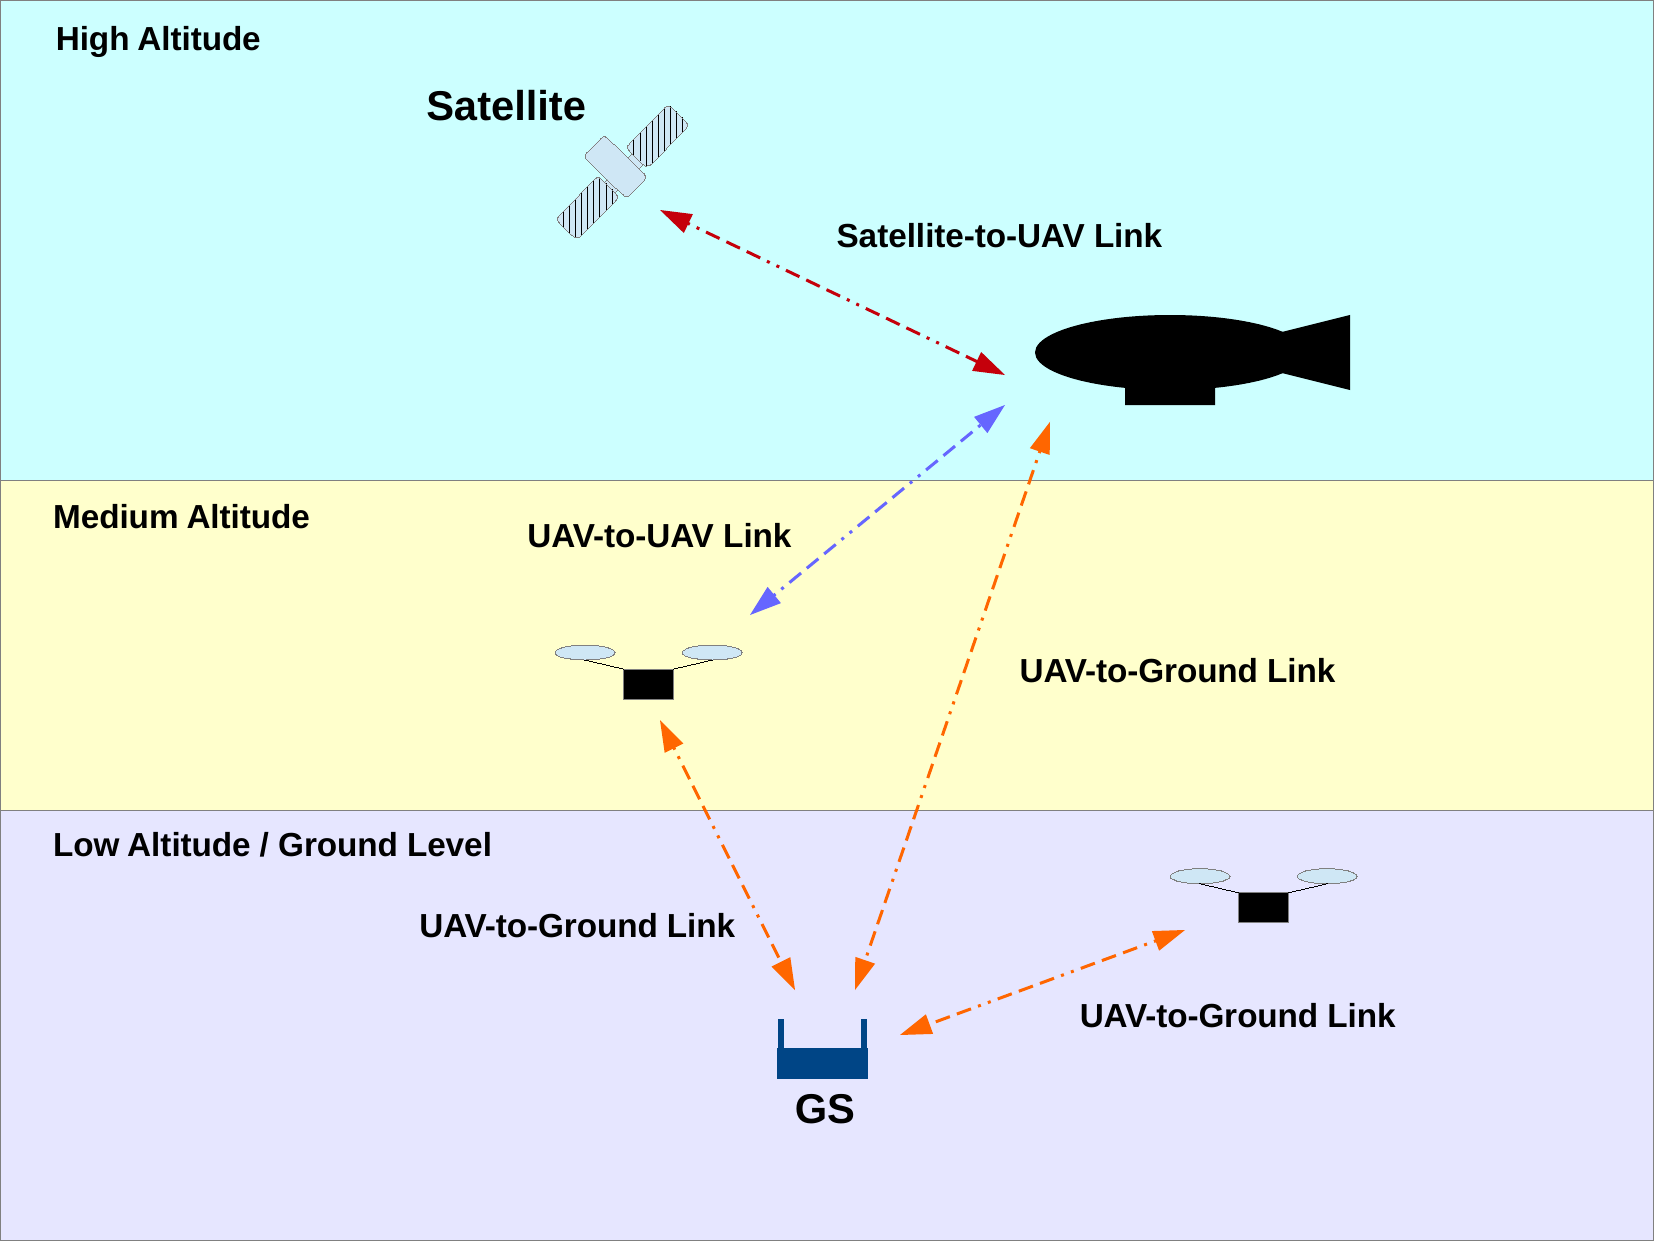

High Altitude
Satellite
Satellite-to-UAV Link
Medium Altitude
UAV-to-UAV Link
UAV-to-Ground Link
Low Altitude / Ground Level
UAV-to-Ground Link
UAV-to-Ground Link
GS